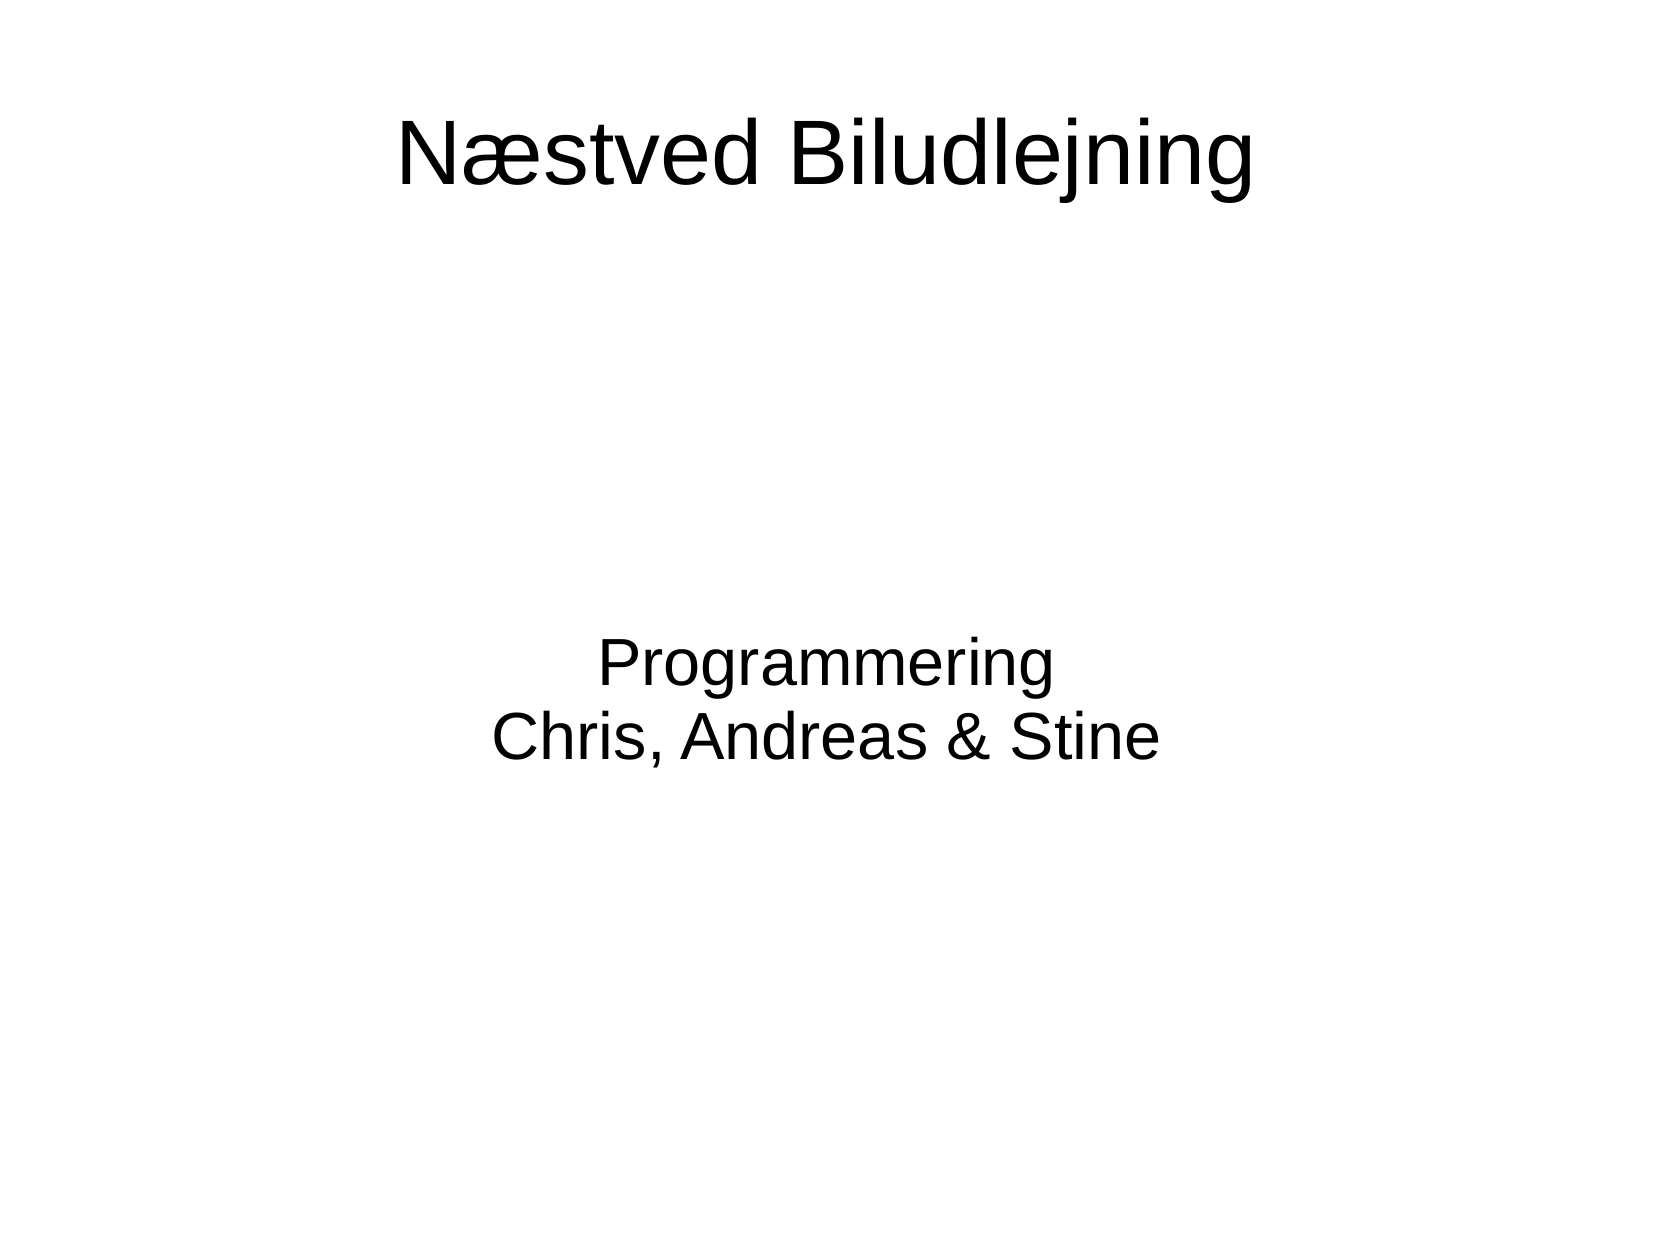

# Næstved Biludlejning
Programmering
Chris, Andreas & Stine